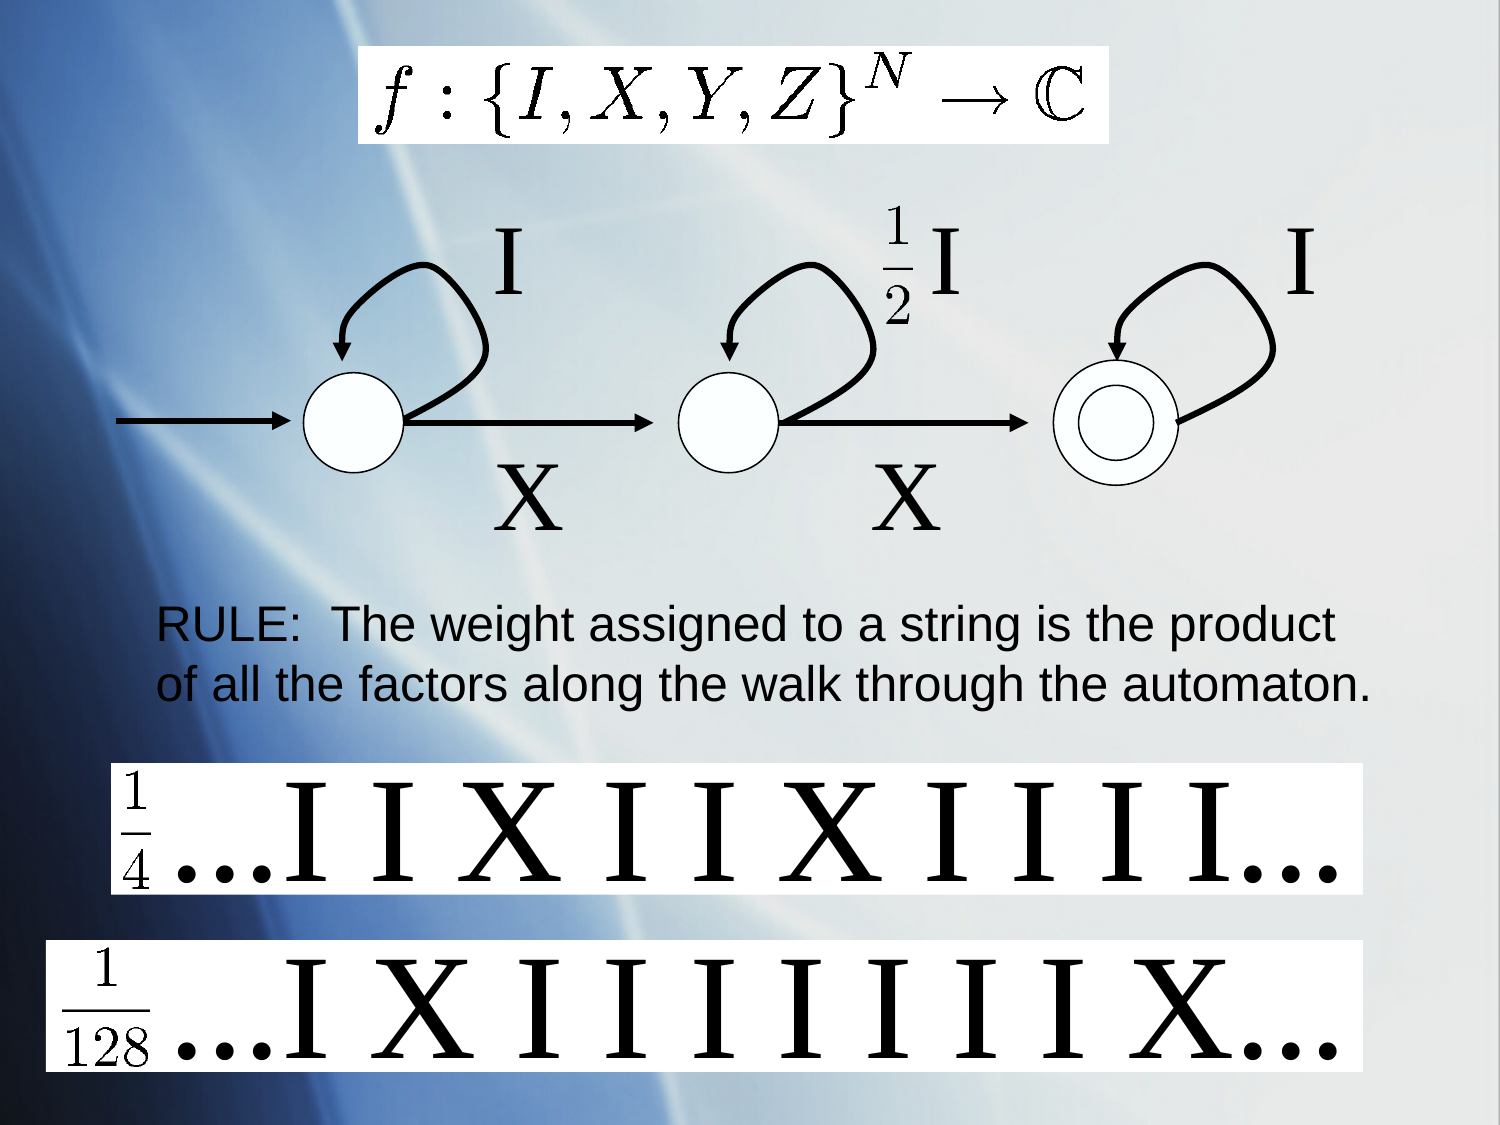

I
I
I
X
X
RULE: The weight assigned to a string is the product of all the factors along the walk through the automaton.
...I I X I I X I I I I...
...I X I I I I I I I X...